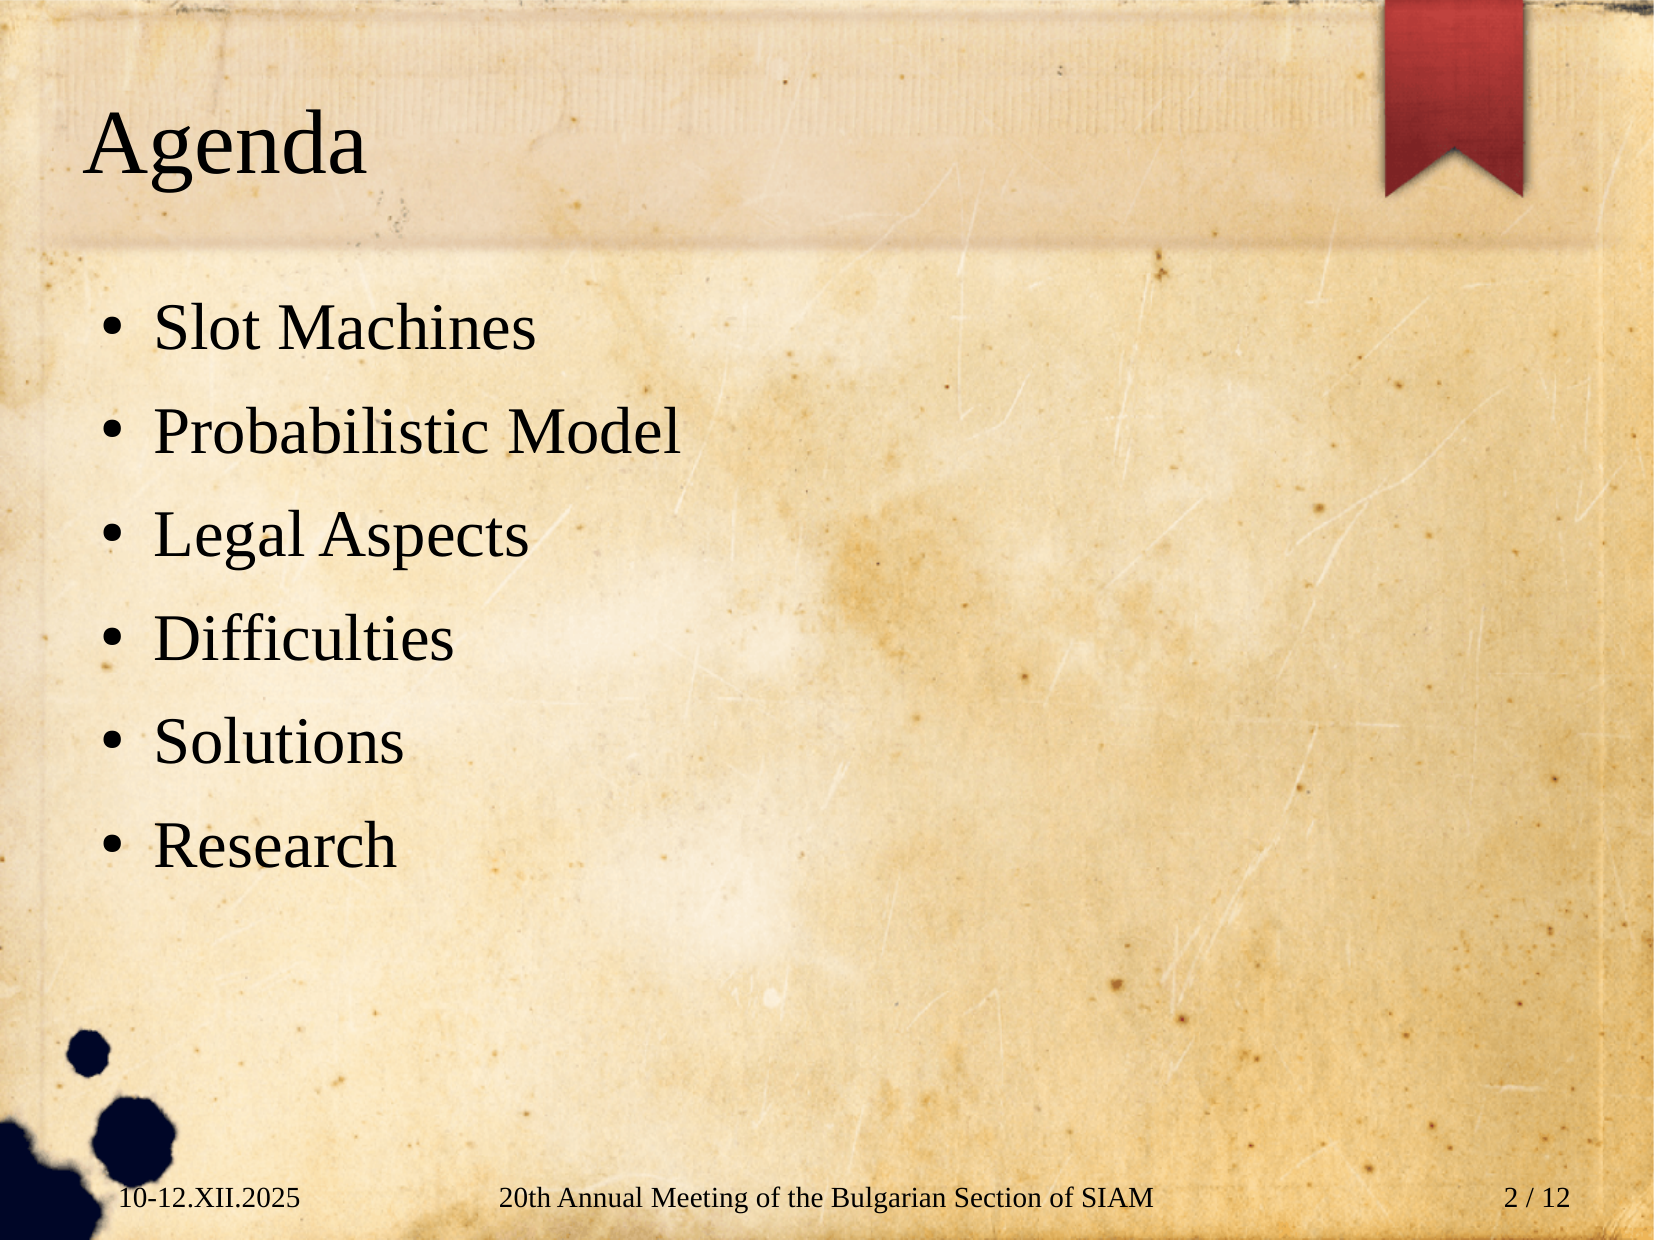

# Agenda
Slot Machines
Probabilistic Model
Legal Aspects
Difficulties
Solutions
Research
10-12.XII.2025
20th Annual Meeting of the Bulgarian Section of SIAM
2